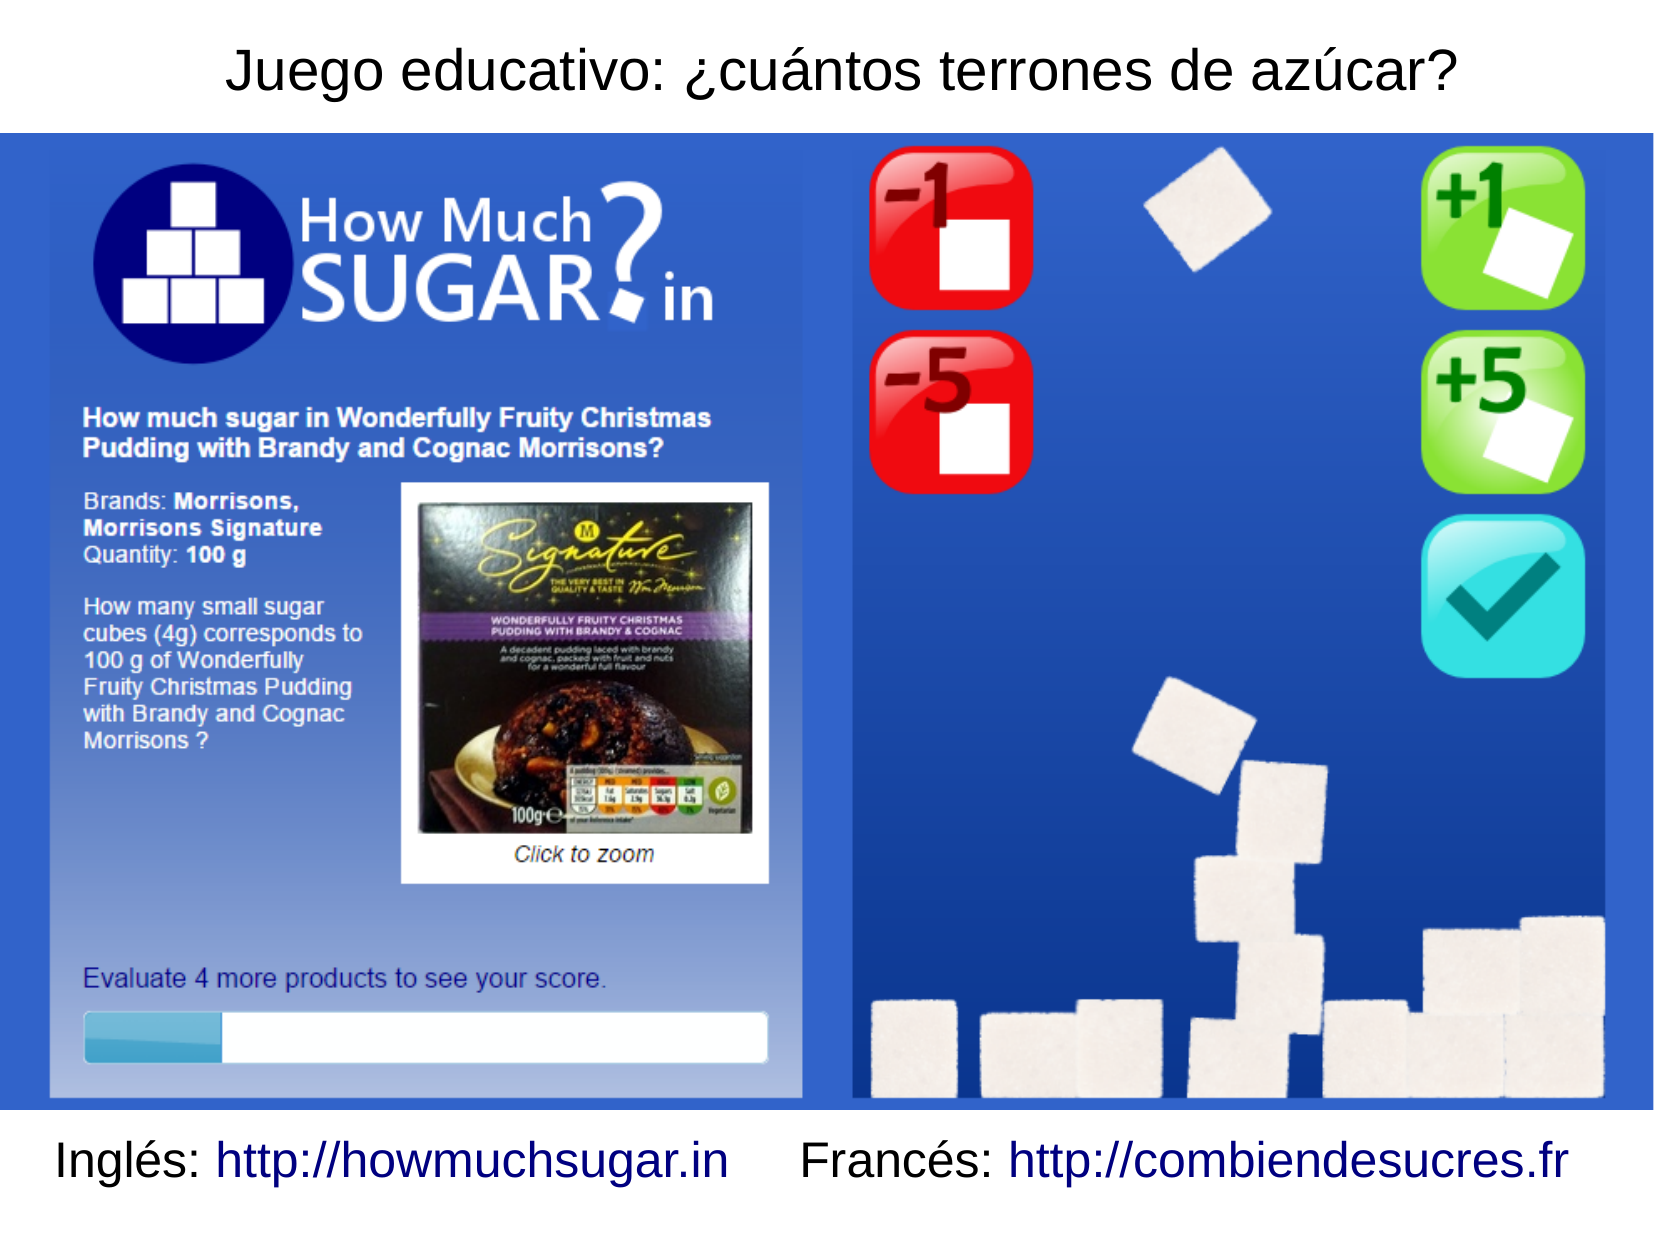

Juego educativo: ¿cuántos terrones de azúcar?
Inglés: http://howmuchsugar.in Francés: http://combiendesucres.fr